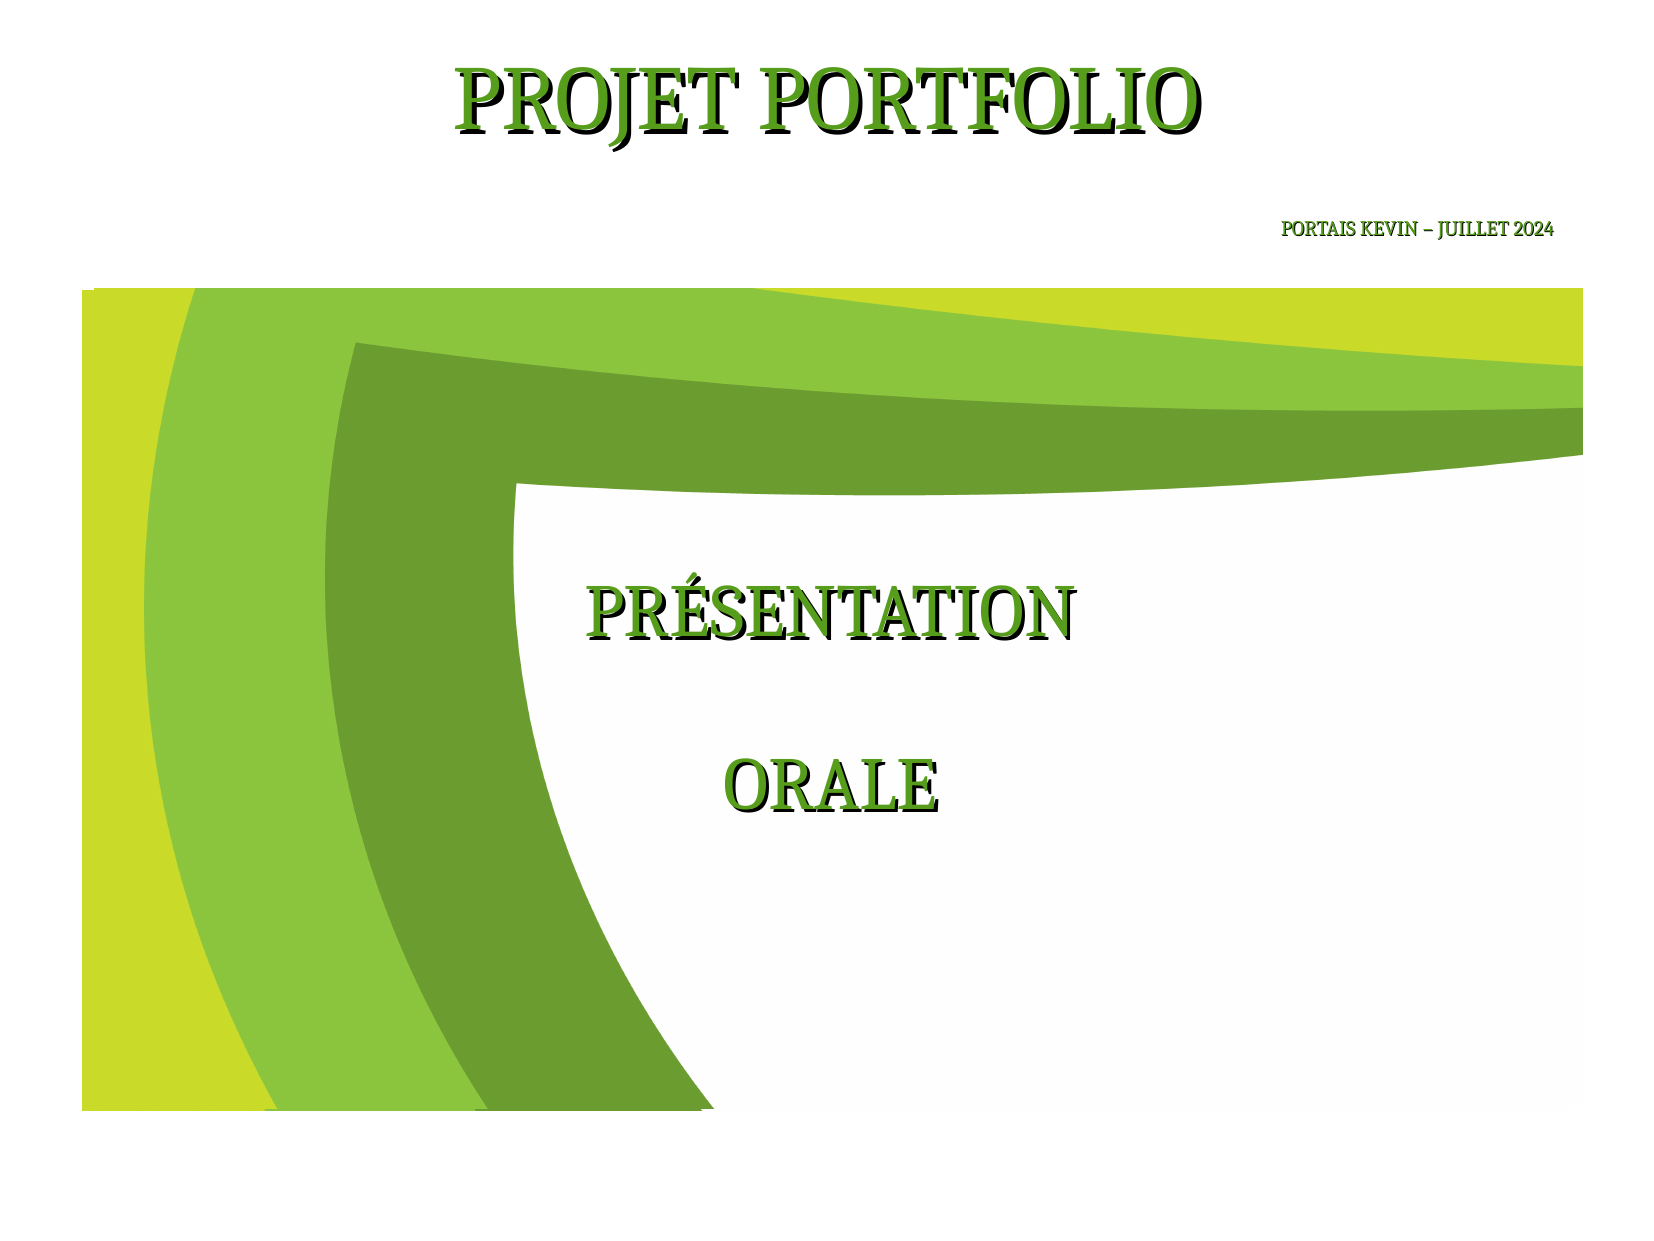

# PROJET PORTFOLIO PORTAIS KEVIN – JUILLET 2024
PRÉSENTATION
ORALE